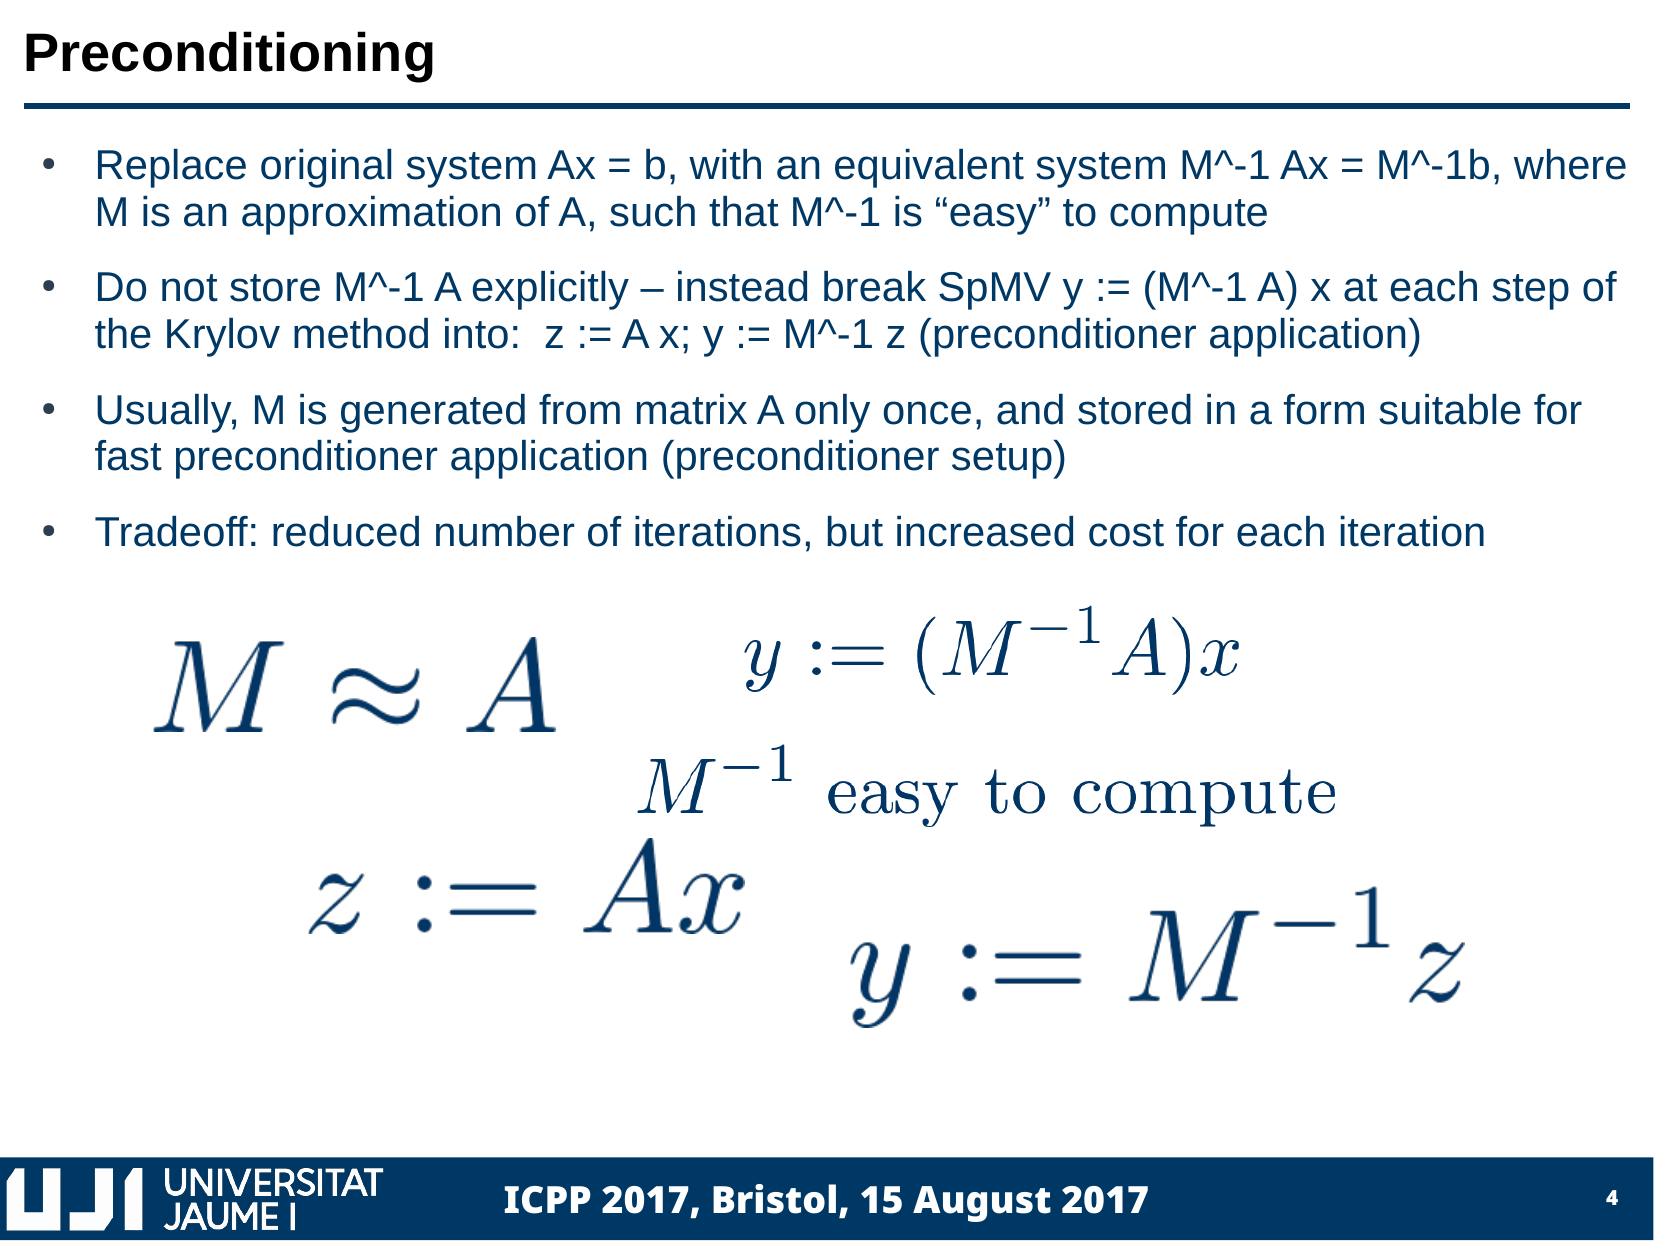

# Preconditioning
Replace original system Ax = b, with an equivalent system M^-1 Ax = M^-1b, where M is an approximation of A, such that M^-1 is “easy” to compute
Do not store M^-1 A explicitly – instead break SpMV y := (M^-1 A) x at each step of the Krylov method into: z := A x; y := M^-1 z (preconditioner application)
Usually, M is generated from matrix A only once, and stored in a form suitable for fast preconditioner application (preconditioner setup)
Tradeoff: reduced number of iterations, but increased cost for each iteration
ICPP 2017, Bristol, 15 August 2017
4